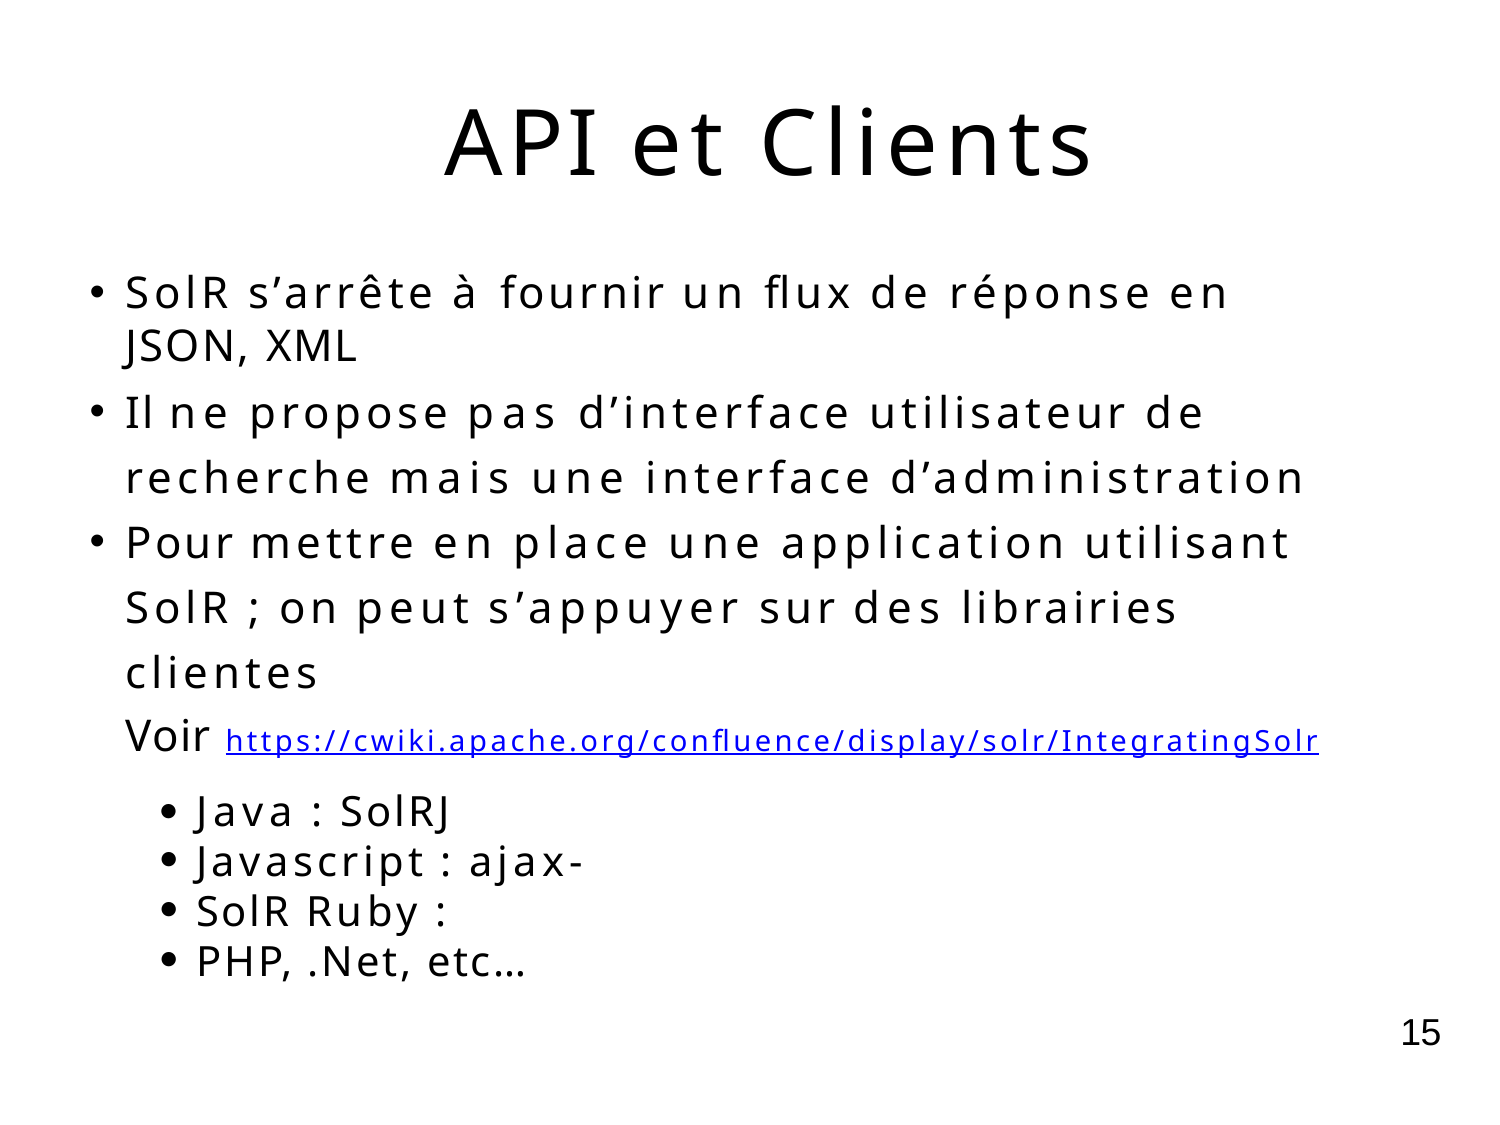

# API et Clients
SolR s’arrête à fournir un flux de réponse en JSON, XML
Il ne propose pas d’interface utilisateur de recherche mais une interface d’administration
Pour mettre en place une application utilisant SolR ; on peut s’appuyer sur des librairies clientes
Voir https://cwiki.apache.org/confluence/display/solr/IntegratingSolr
Java : SolRJ Javascript : ajax-SolR Ruby :
PHP, .Net, etc…
●
●
●
15